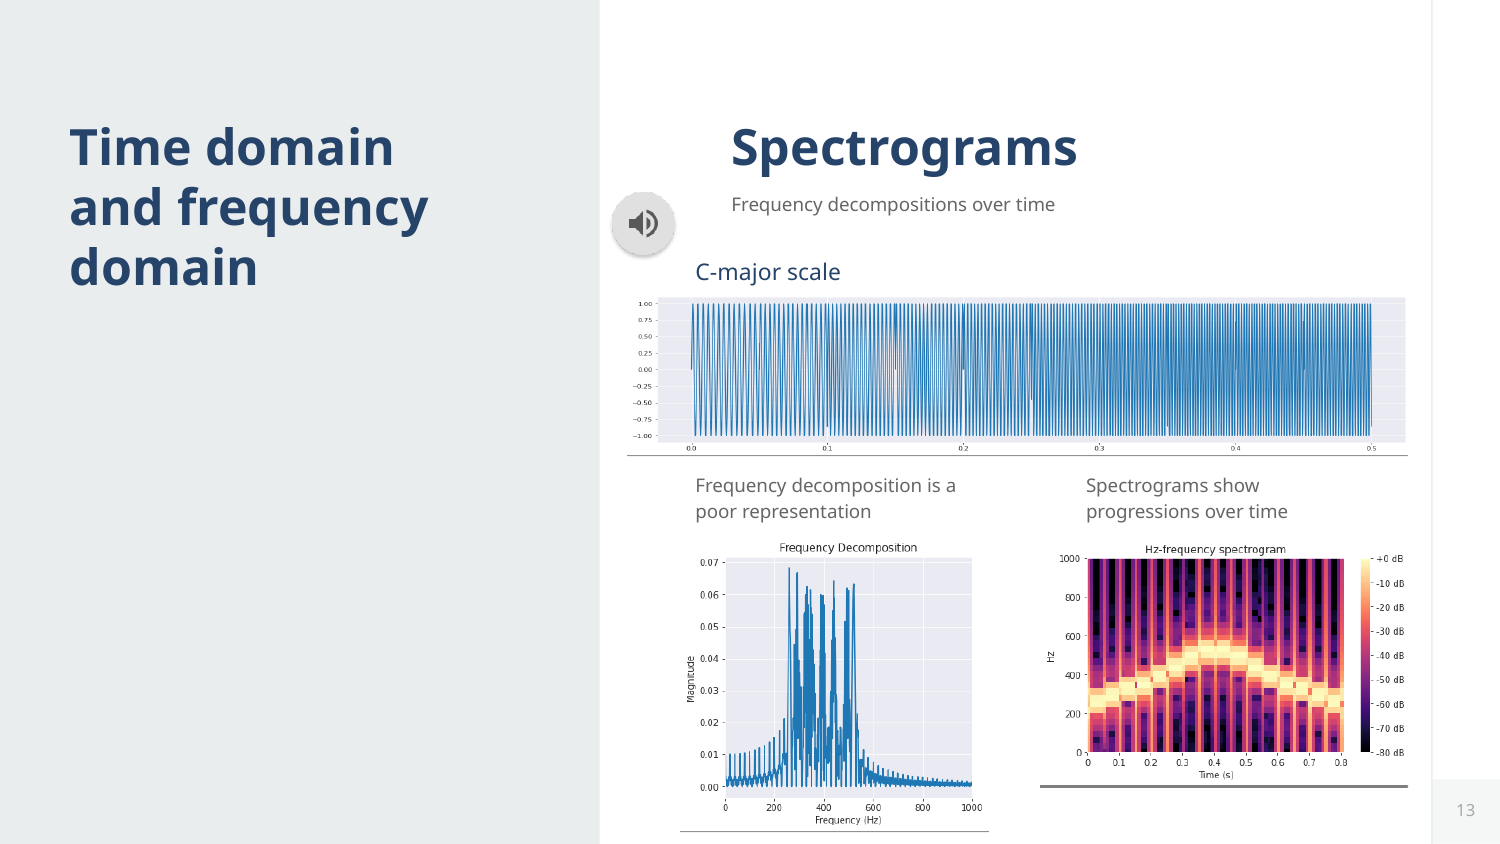

Time domain and frequency domain
Spectrograms
# Frequency decompositions over time
C-major scale
Frequency decomposition is a poor representation
Spectrograms show progressions over time